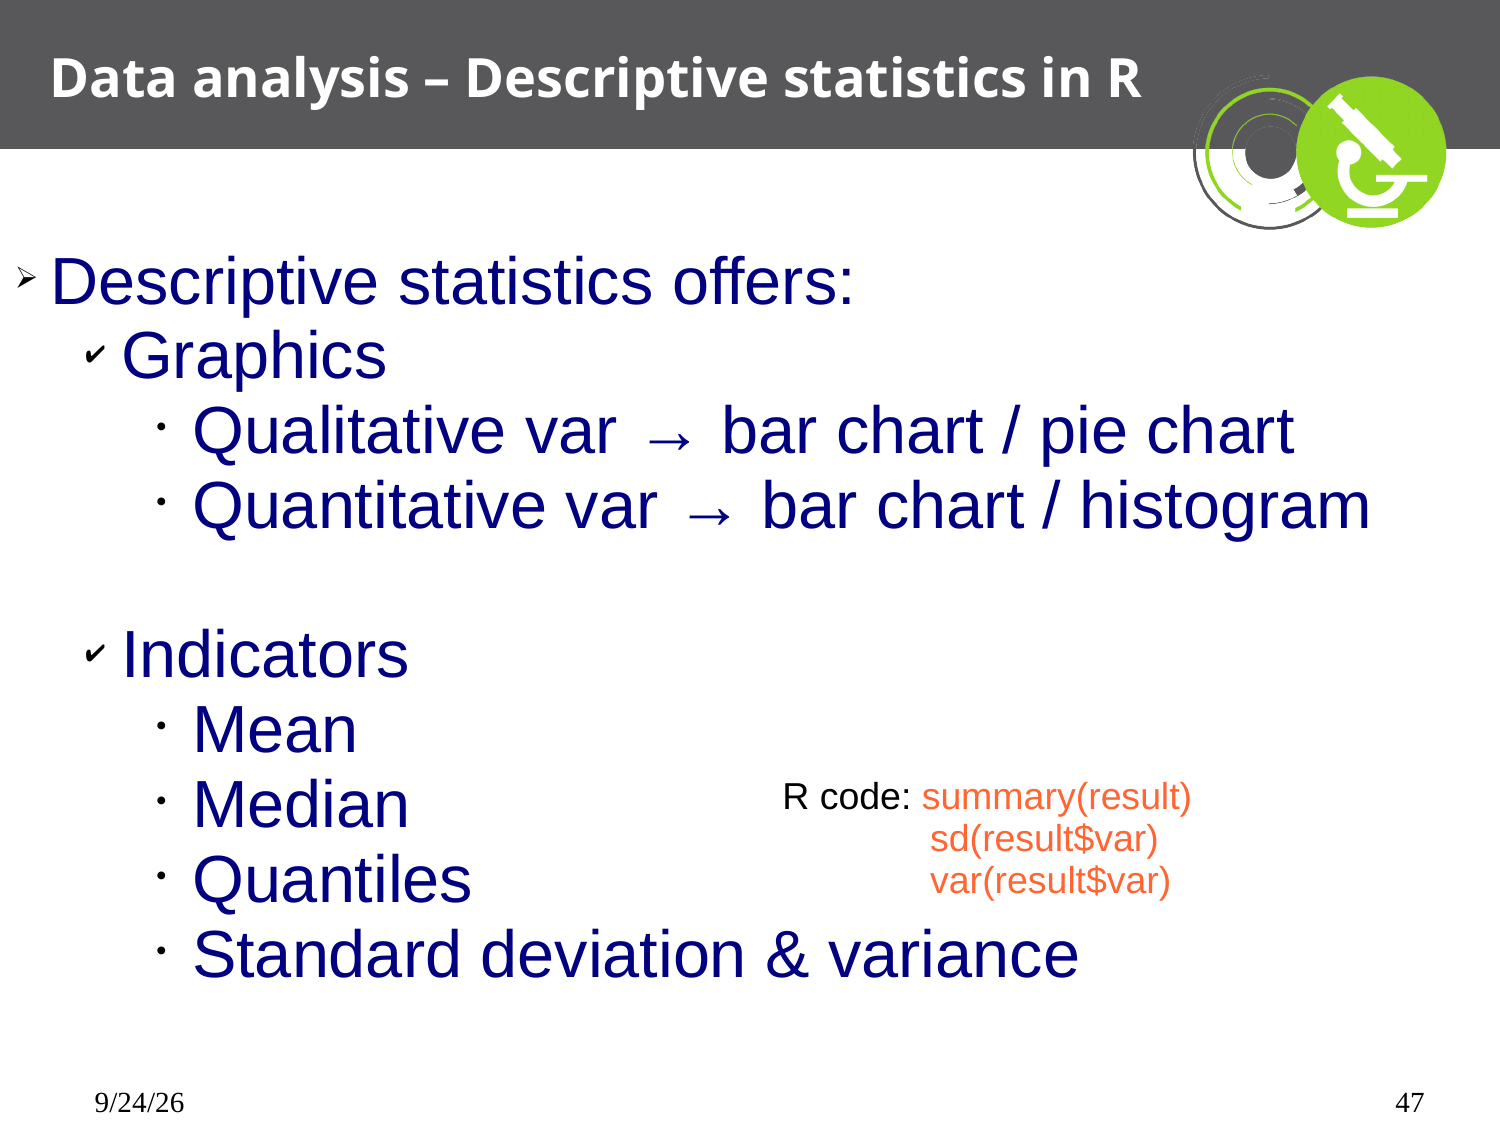

# Data analysis – Descriptive statistics in R
Descriptive statistics offers:
Graphics
Qualitative var → bar chart / pie chart
Quantitative var → bar chart / histogram
Indicators
Mean
Median
Quantiles
Standard deviation & variance
R code: summary(result)
		sd(result$var)
		var(result$var)
47